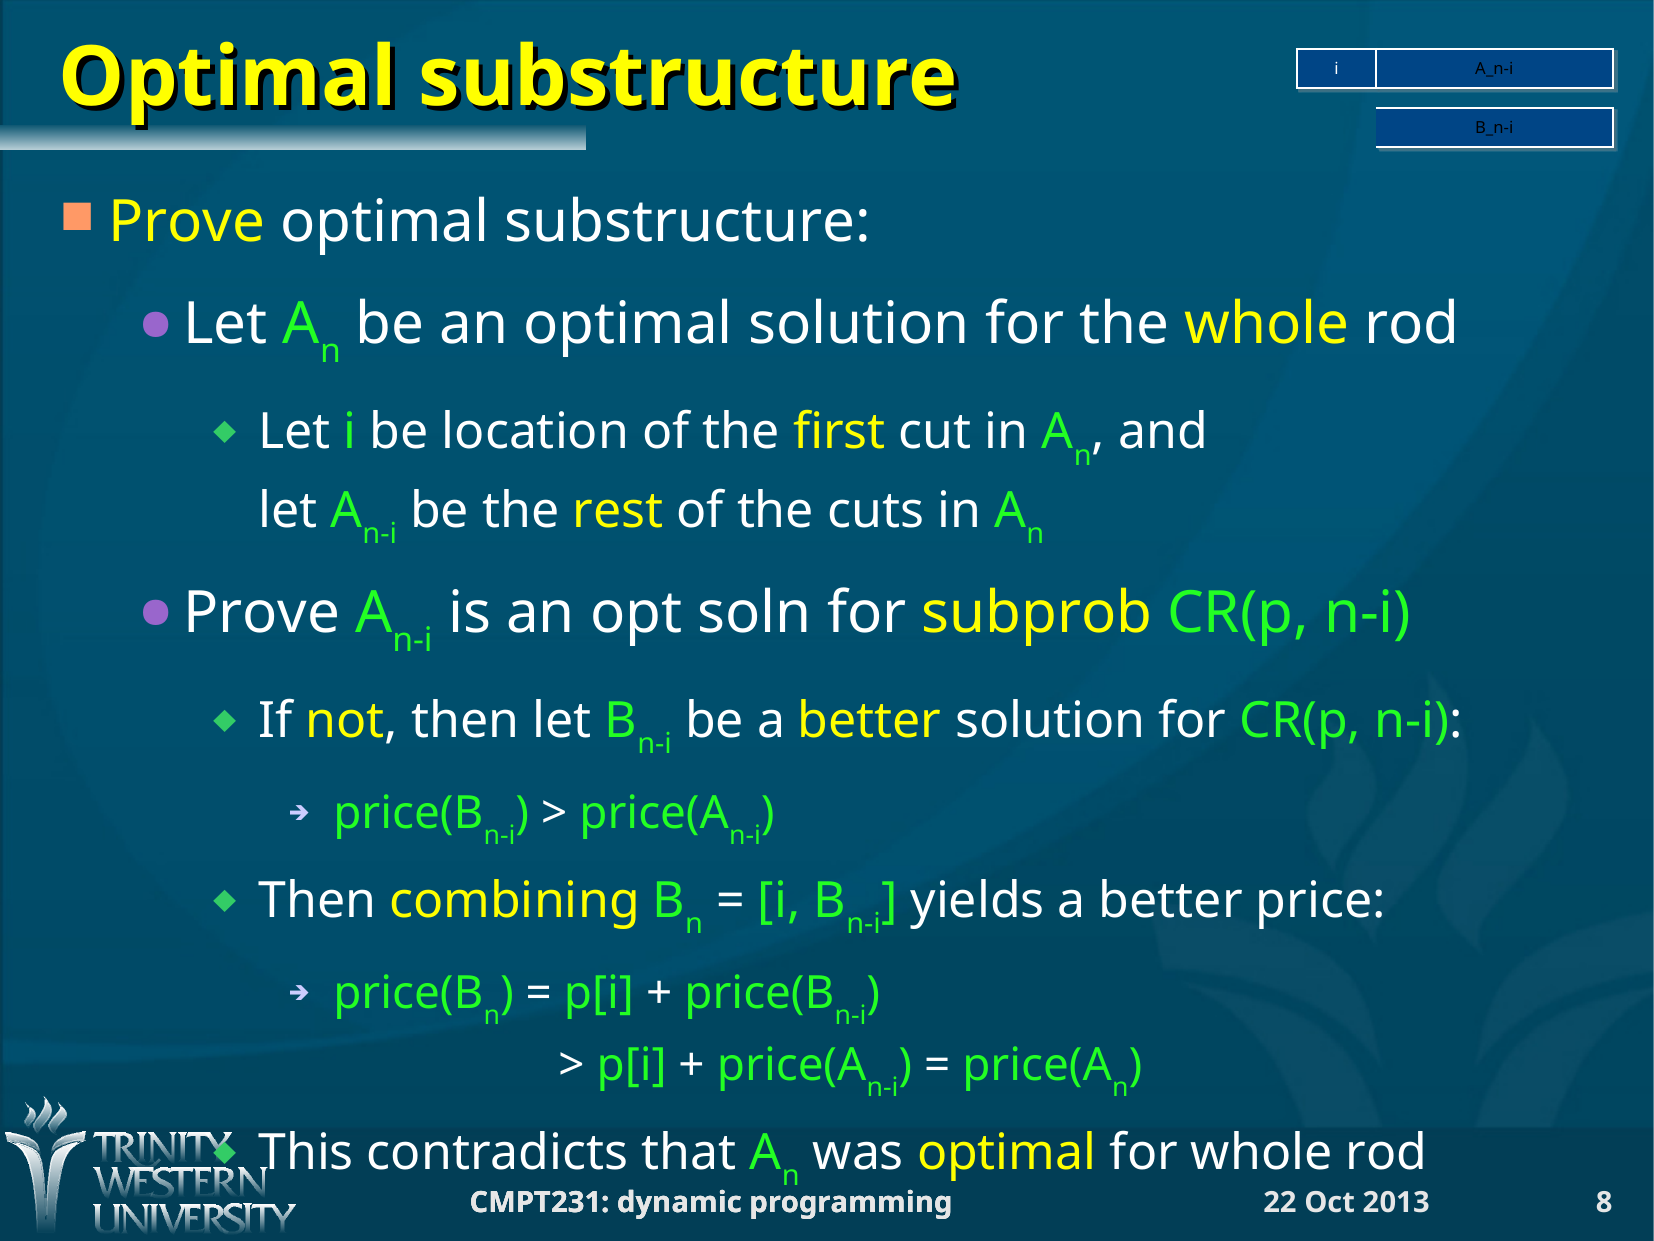

Optimal substructure
| i | A\_n-i |
| --- | --- |
| | B\_n-i |
| --- | --- |
# Prove optimal substructure:
Let An be an optimal solution for the whole rod
Let i be location of the first cut in An, and
let An-i be the rest of the cuts in An
Prove An-i is an opt soln for subprob CR(p, n-i)
If not, then let Bn-i be a better solution for CR(p, n-i):
price(Bn-i) > price(An-i)
Then combining Bn = [i, Bn-i] yields a better price:
price(Bn) = p[i] + price(Bn-i)
			> p[i] + price(An-i) = price(An)
This contradicts that An was optimal for whole rod
CMPT231: dynamic programming
22 Oct 2013
8